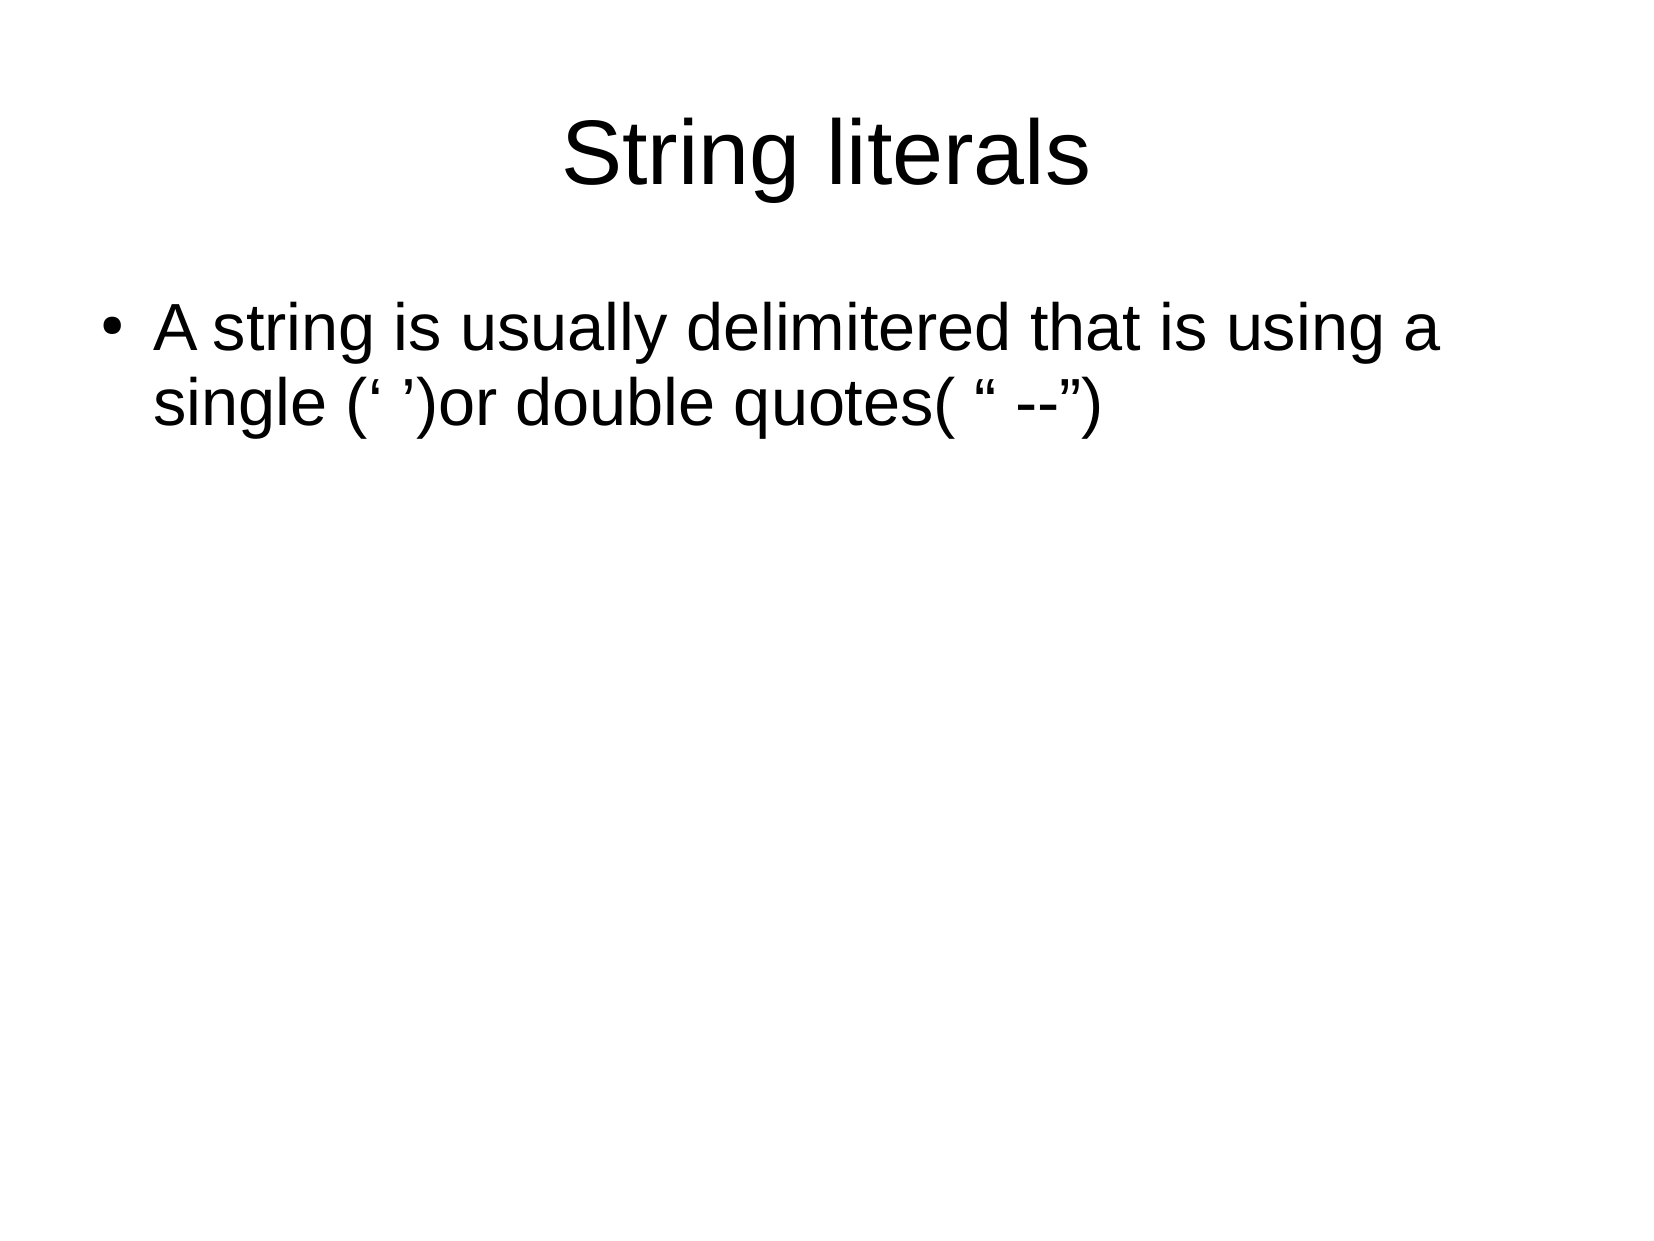

# String literals
A string is usually delimitered that is using a single (‘ ’)or double quotes( “ --”)